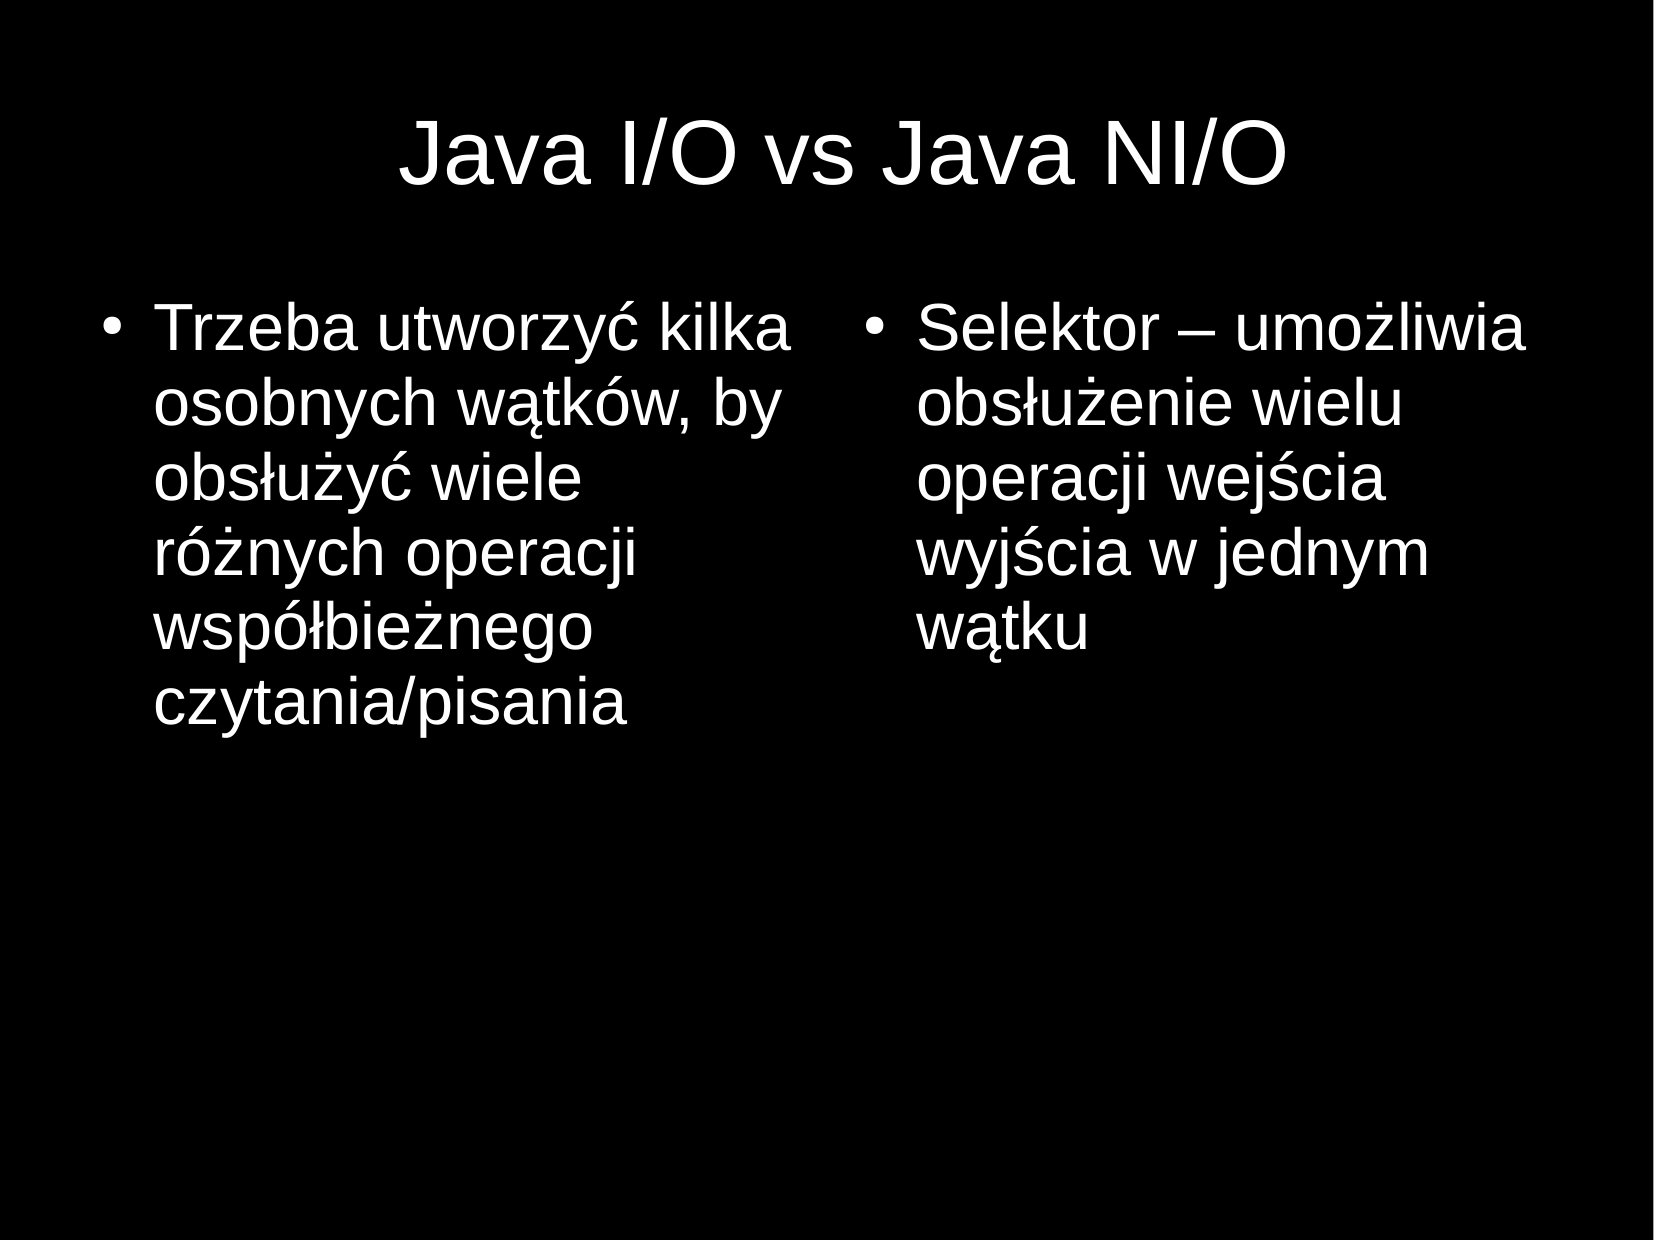

# Java I/O vs Java NI/O
Trzeba utworzyć kilka osobnych wątków, by obsłużyć wiele różnych operacji współbieżnego czytania/pisania
Selektor – umożliwia obsłużenie wielu operacji wejścia wyjścia w jednym wątku